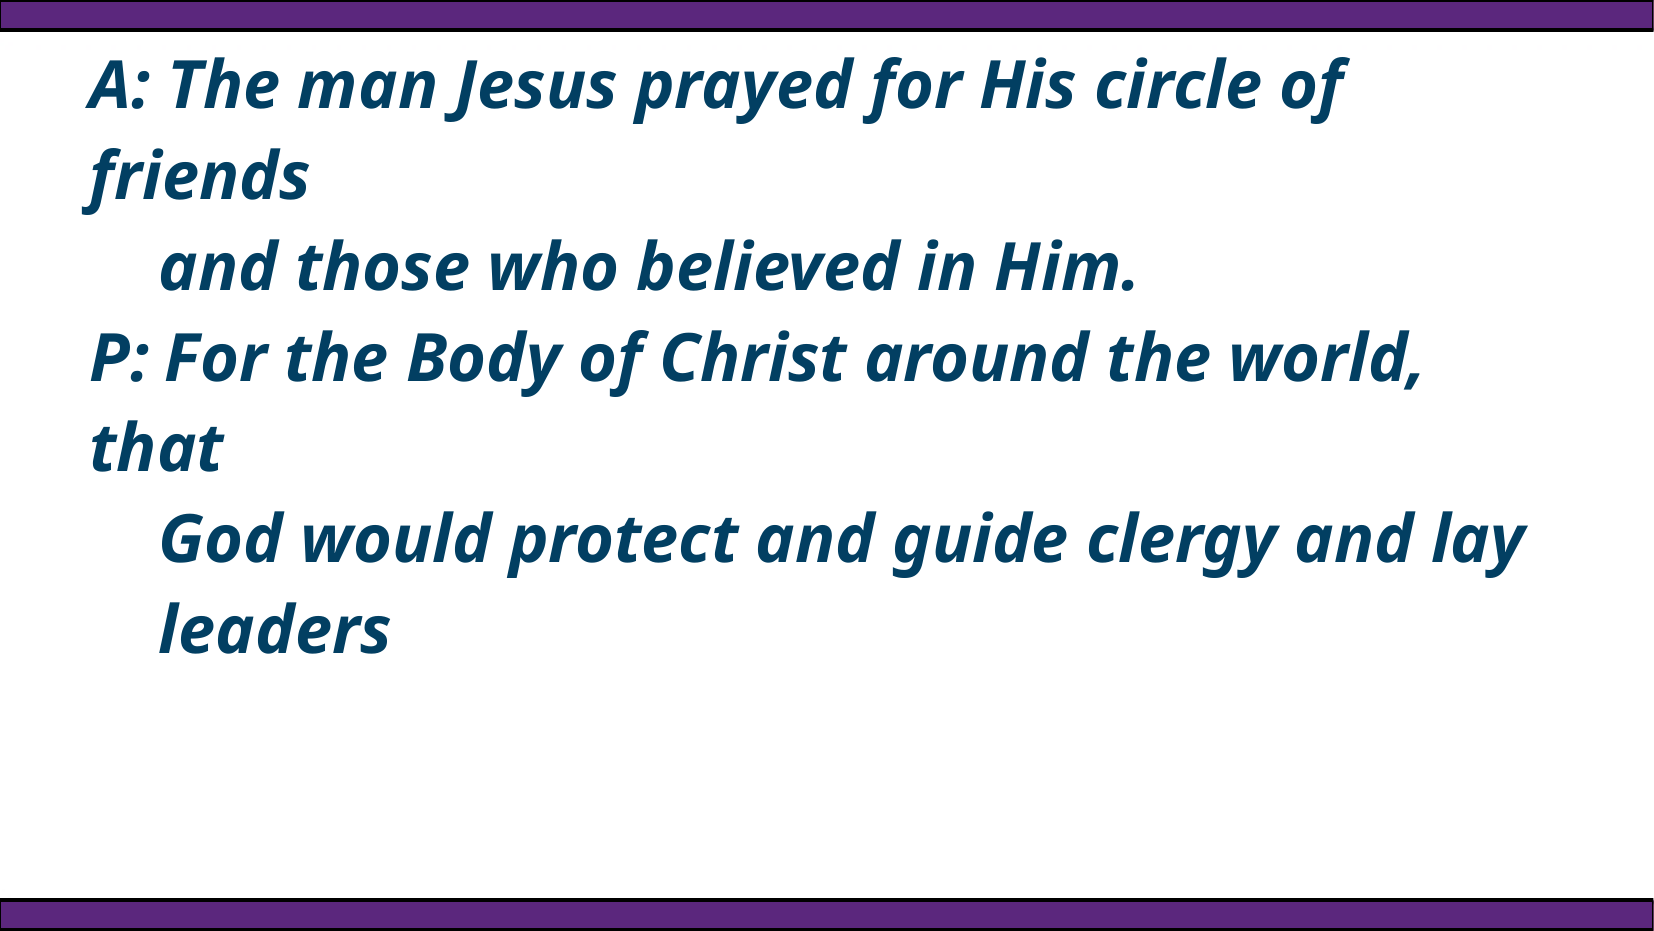

A: The man Jesus prayed for His circle of friends
 and those who believed in Him.
P:	For the Body of Christ around the world, that
 God would protect and guide clergy and lay
 leaders